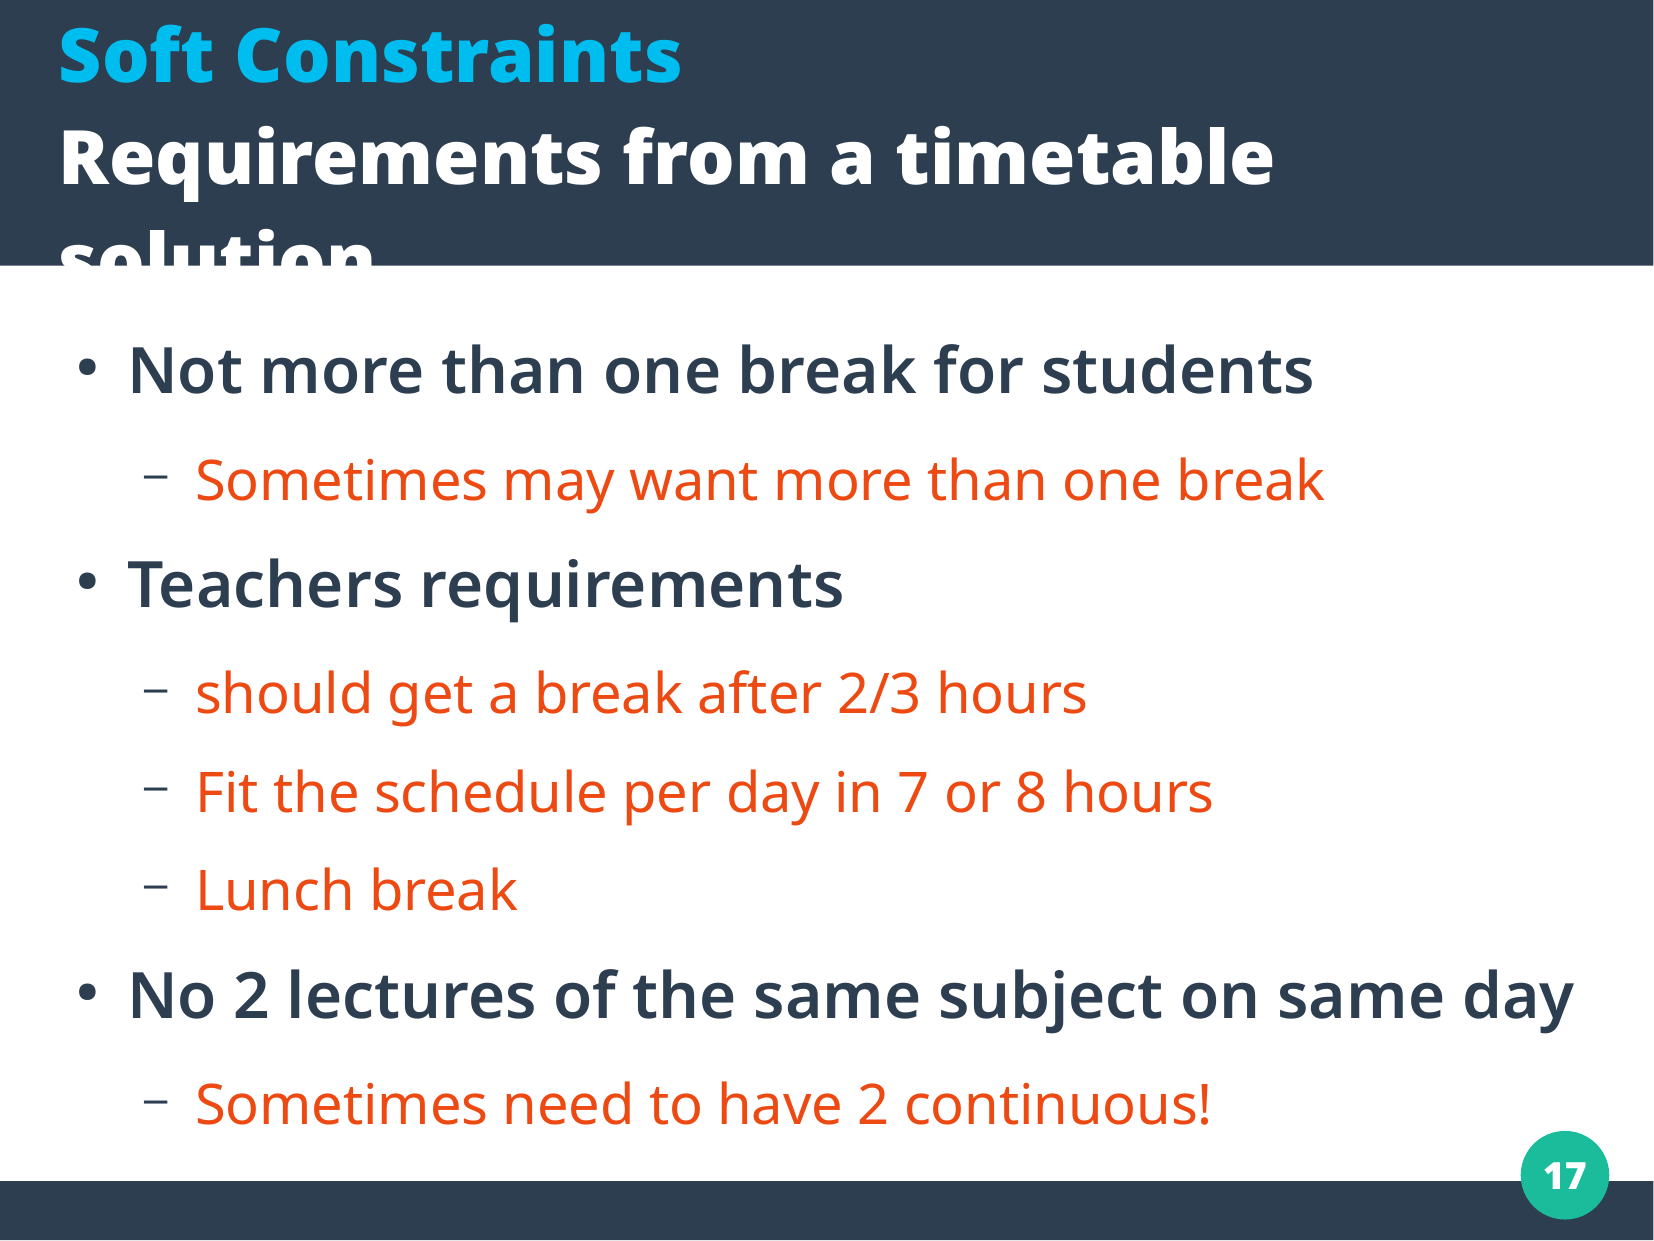

# Soft Constraints Requirements from a timetable solution
Not more than one break for students
Sometimes may want more than one break
Teachers requirements
should get a break after 2/3 hours
Fit the schedule per day in 7 or 8 hours
Lunch break
No 2 lectures of the same subject on same day
Sometimes need to have 2 continuous!
17